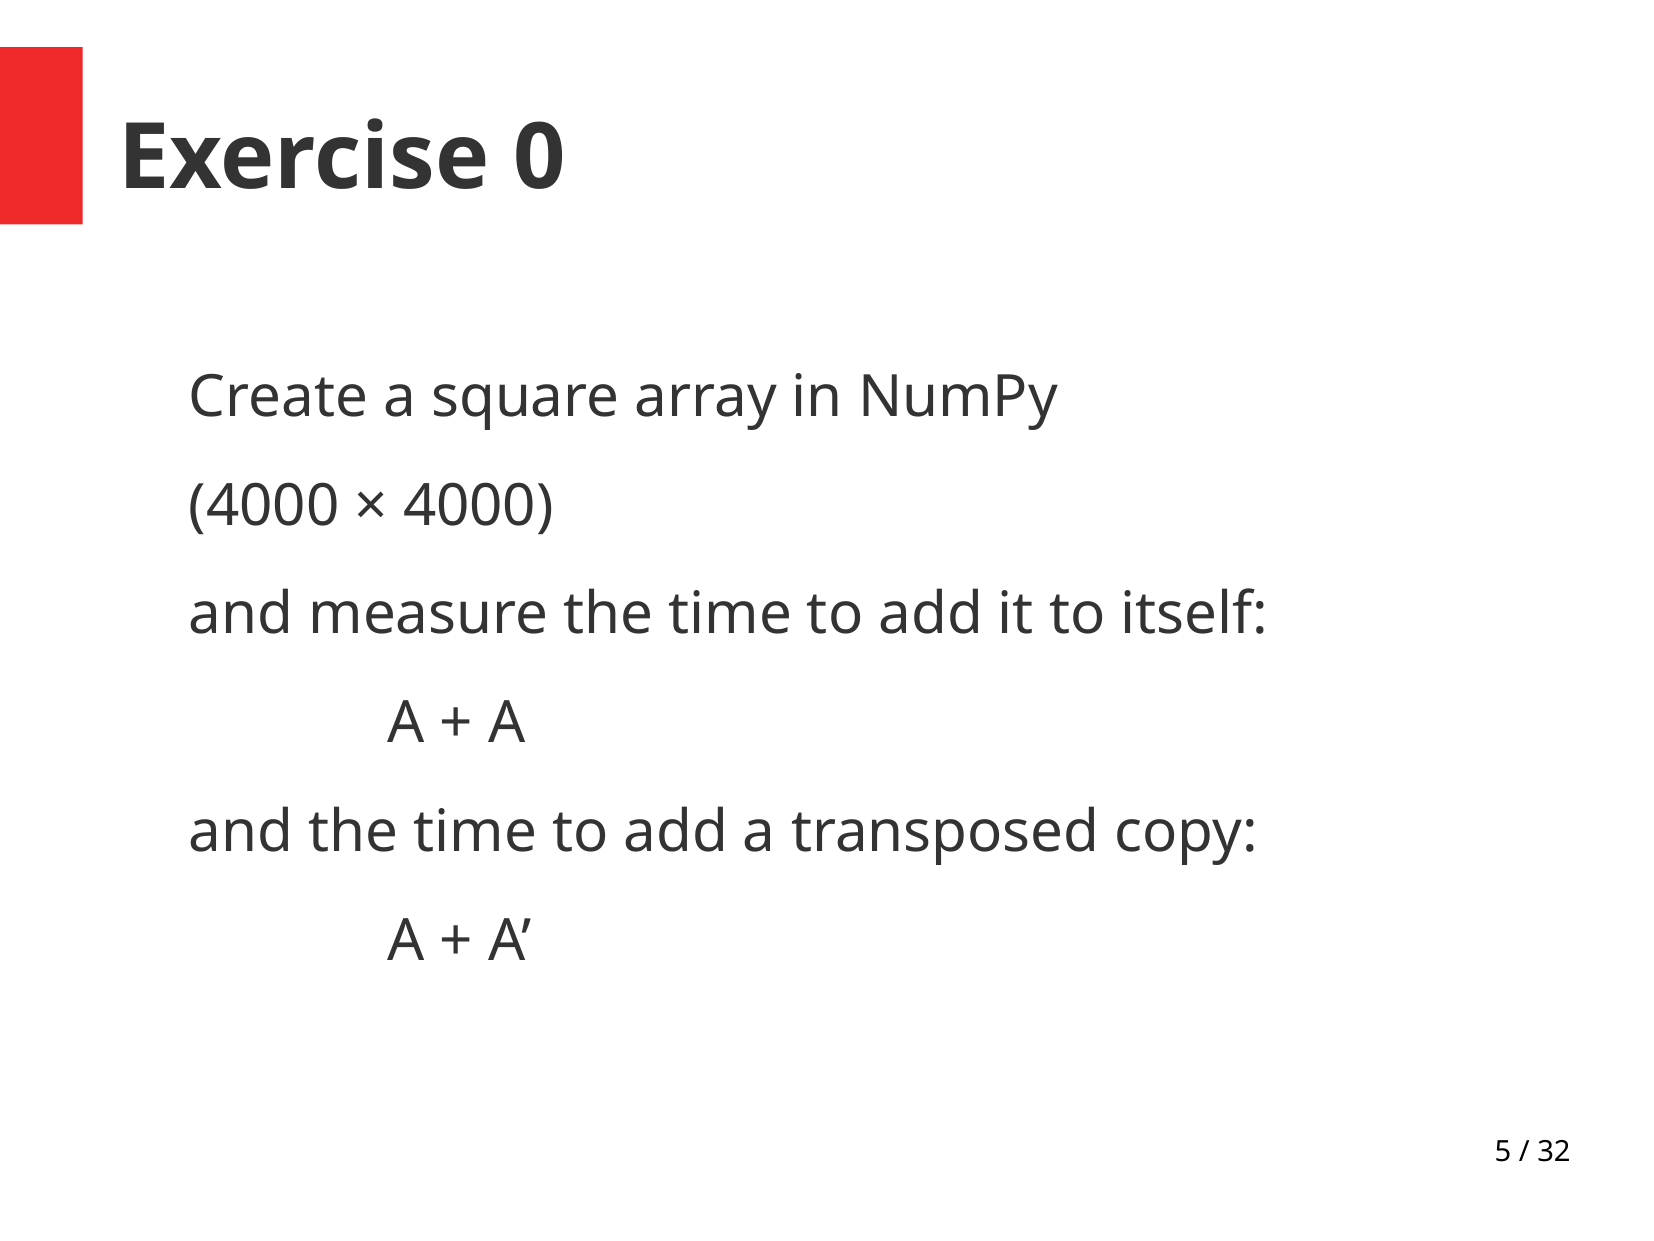

# Exercise 0
Create a square array in NumPy
(4000 × 4000)
and measure the time to add it to itself:
 A + A
and the time to add a transposed copy:
 A + A’
5